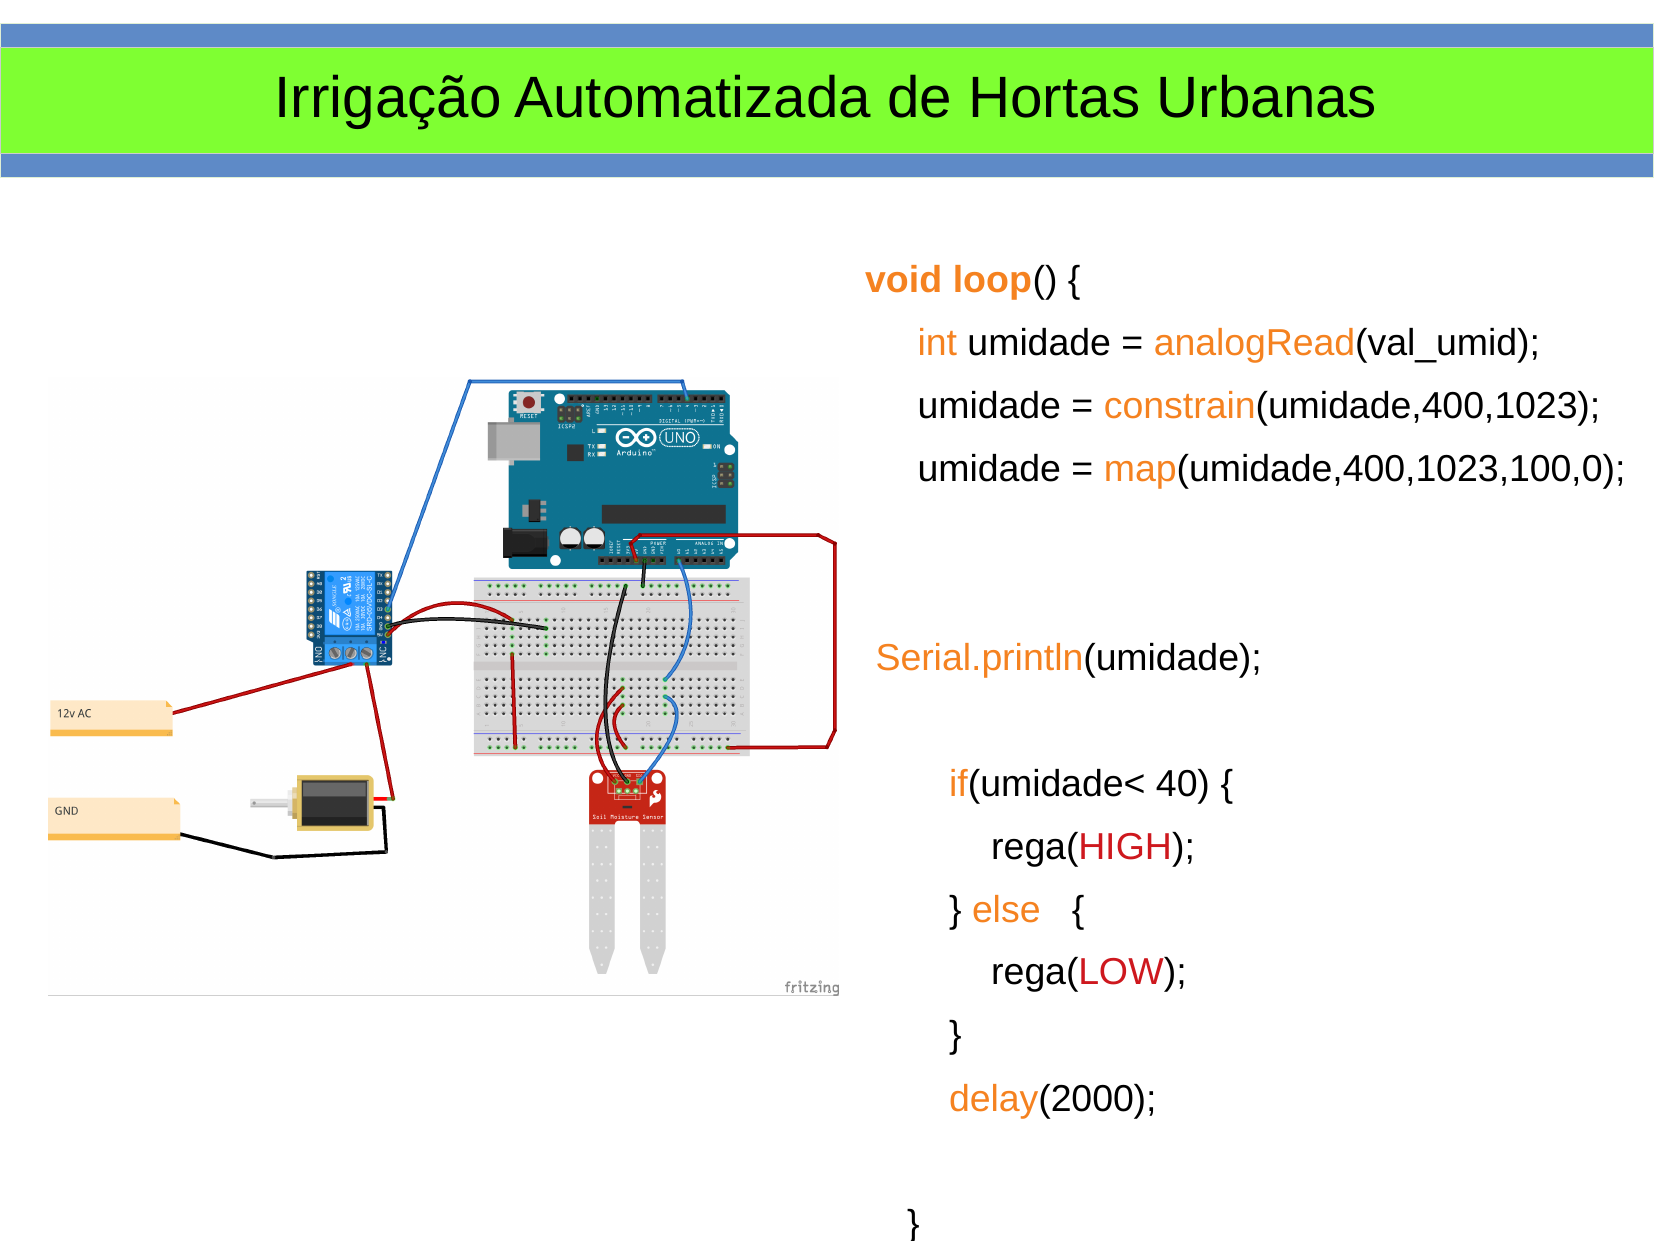

void loop() {
 int umidade = analogRead(val_umid);
 umidade = constrain(umidade,400,1023);
 umidade = map(umidade,400,1023,100,0);
 Serial.println(umidade);
 if(umidade< 40) {
 rega(HIGH);
 } else {
 rega(LOW);
 }
 delay(2000);
 }
# Irrigação Automatizada de Hortas Urbanas